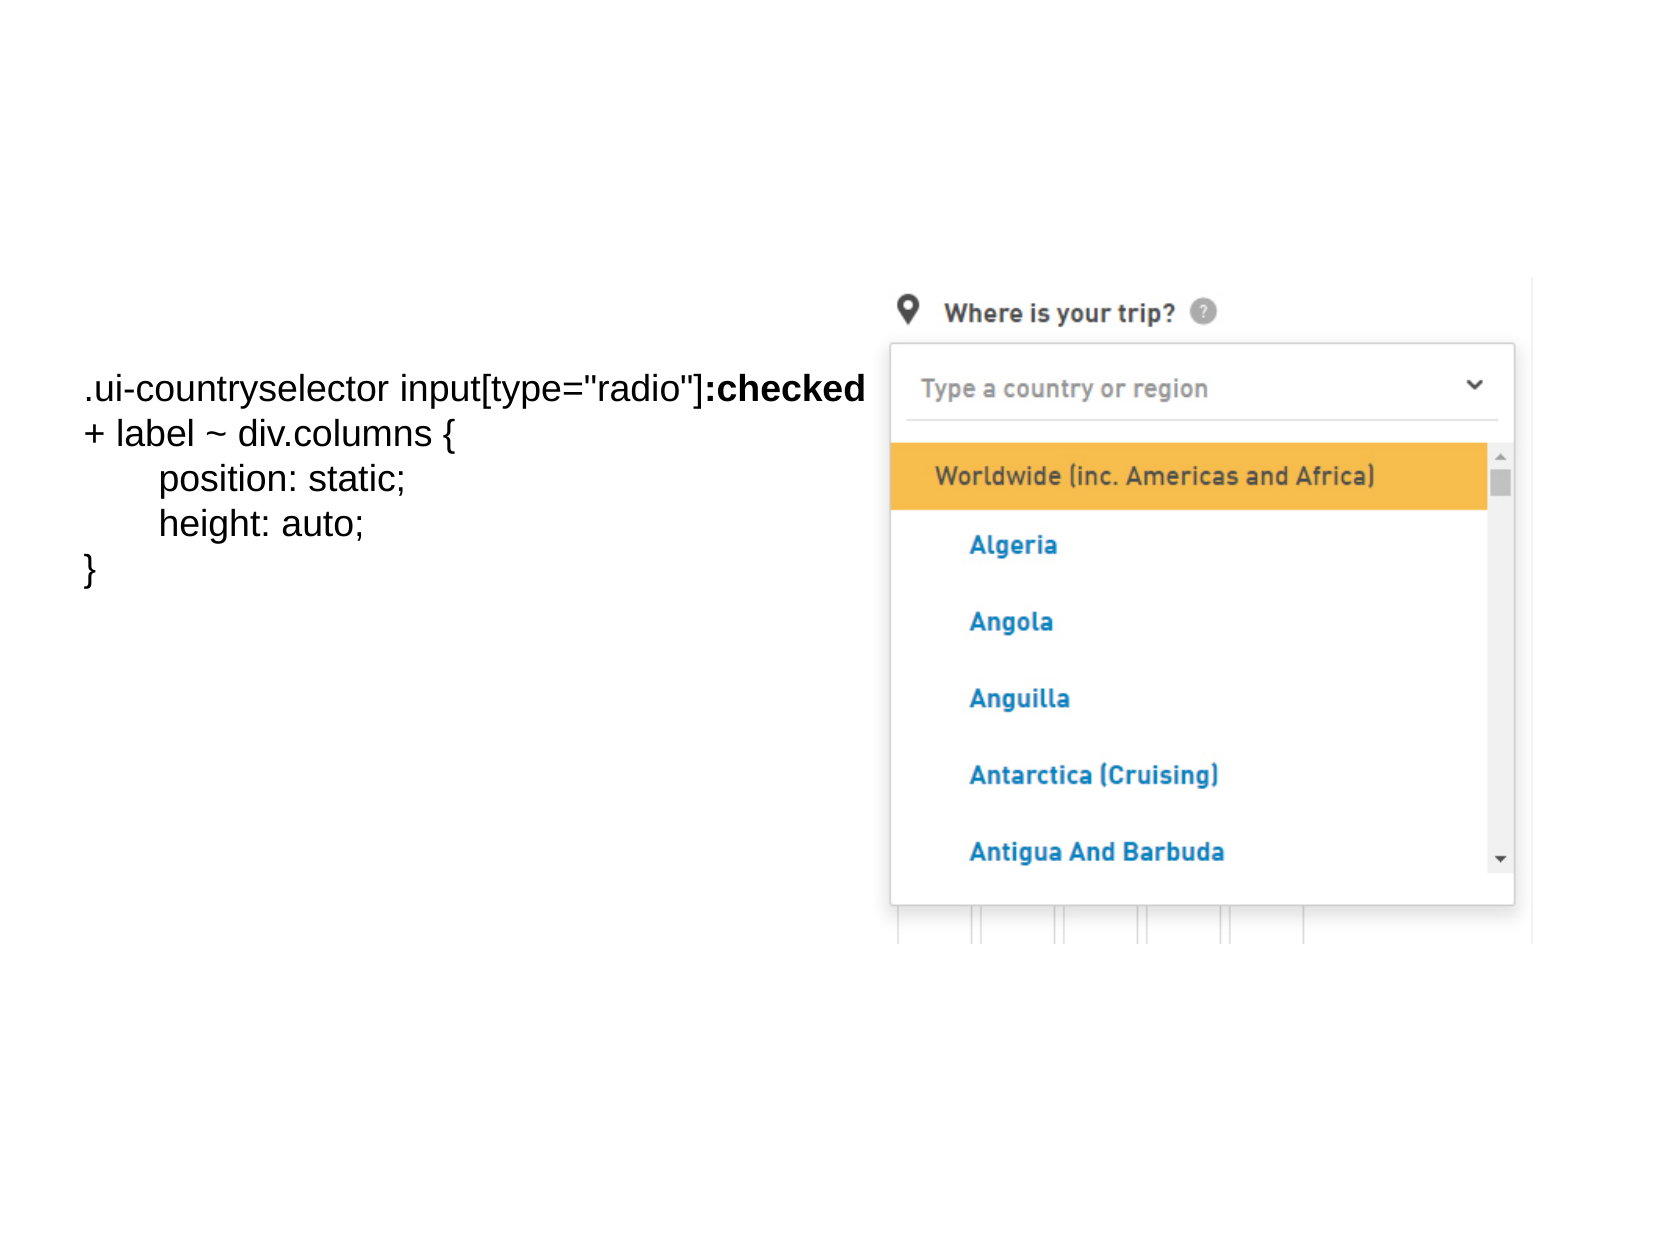

.ui-countryselector input[type="radio"]:checked
+ label ~ div.columns {
	position: static;
	height: auto;
}